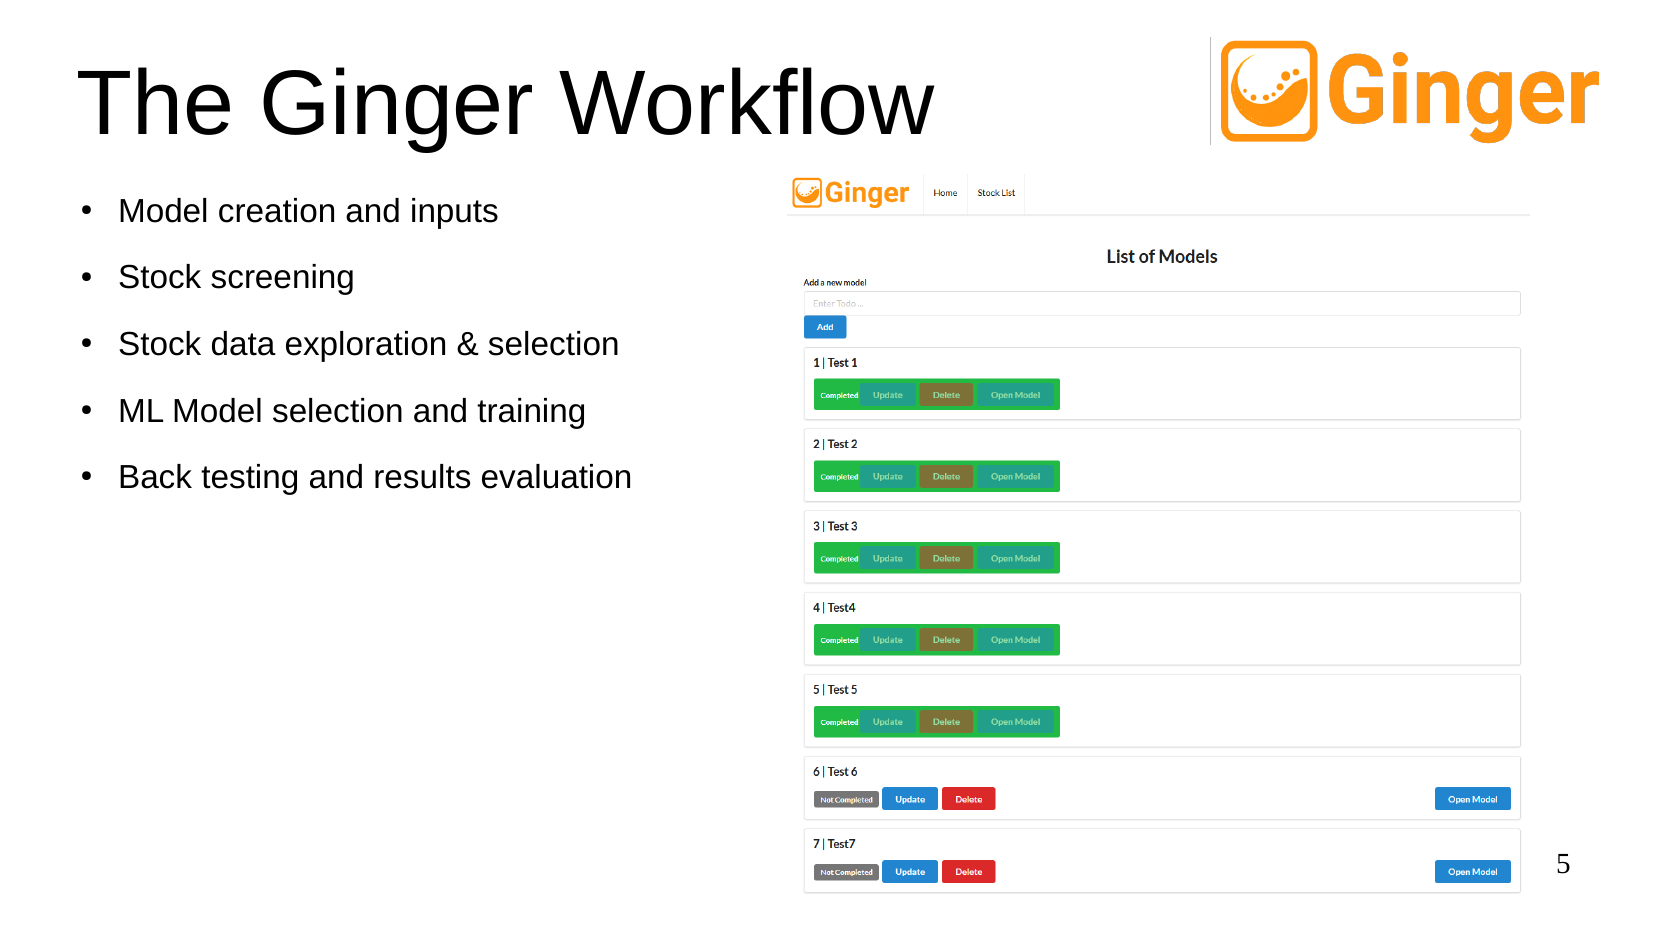

# The Ginger Workflow
Model creation and inputs
Stock screening
Stock data exploration & selection
ML Model selection and training
Back testing and results evaluation
5